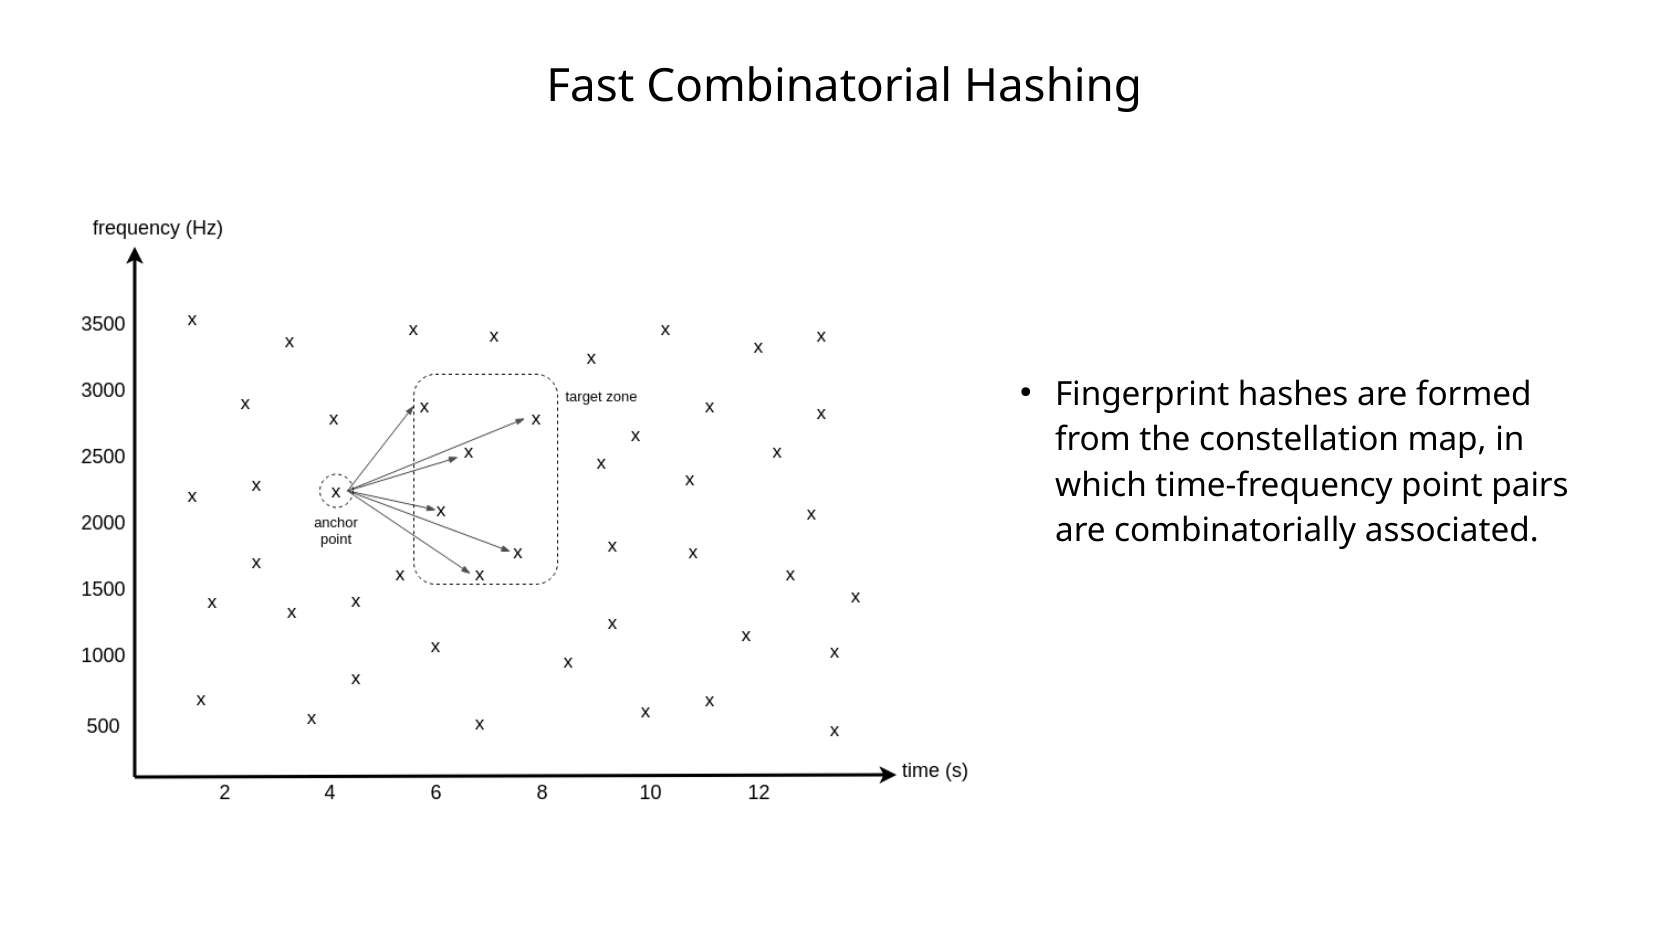

Fast Combinatorial Hashing
Fingerprint hashes are formed from the constellation map, in which time-frequency point pairs are combinatorially associated.